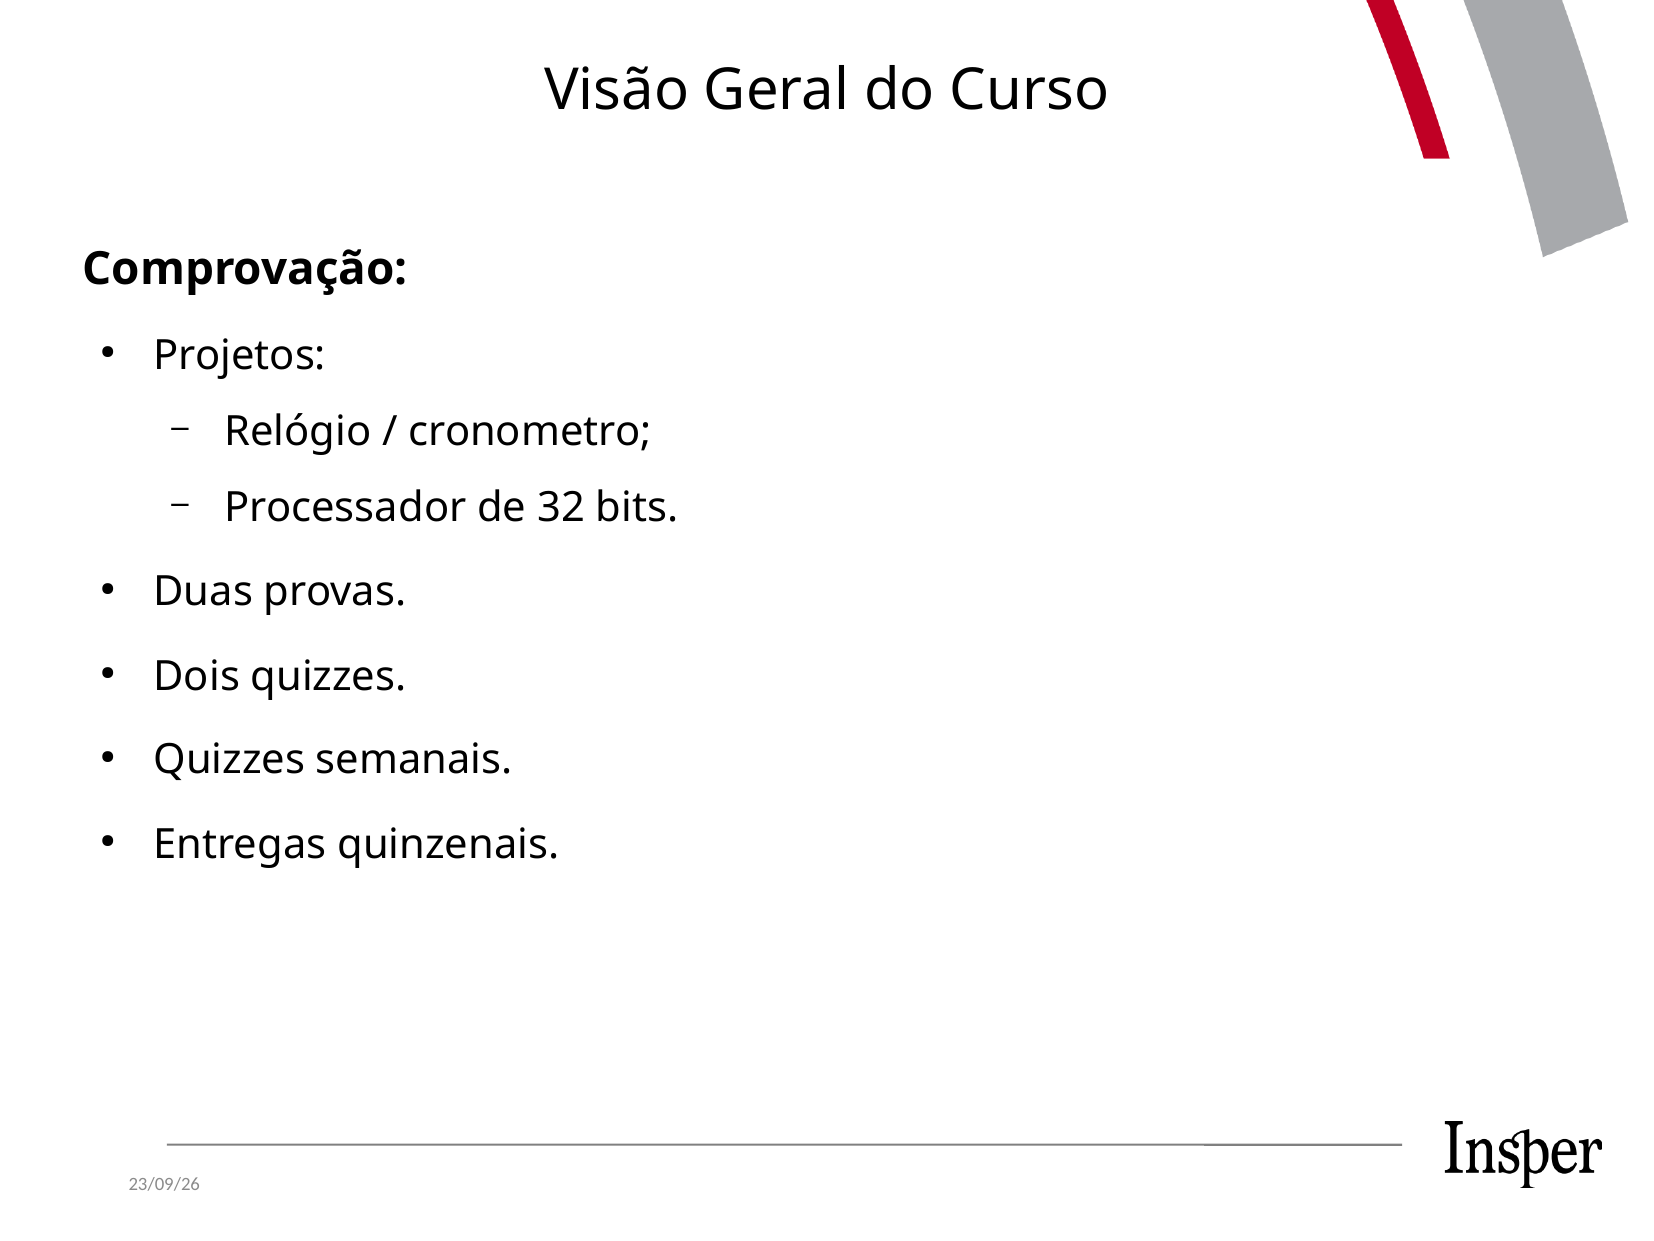

# Visão Geral do Curso
Comprovação:
Projetos:
Relógio / cronometro;
Processador de 32 bits.
Duas provas.
Dois quizzes.
Quizzes semanais.
Entregas quinzenais.